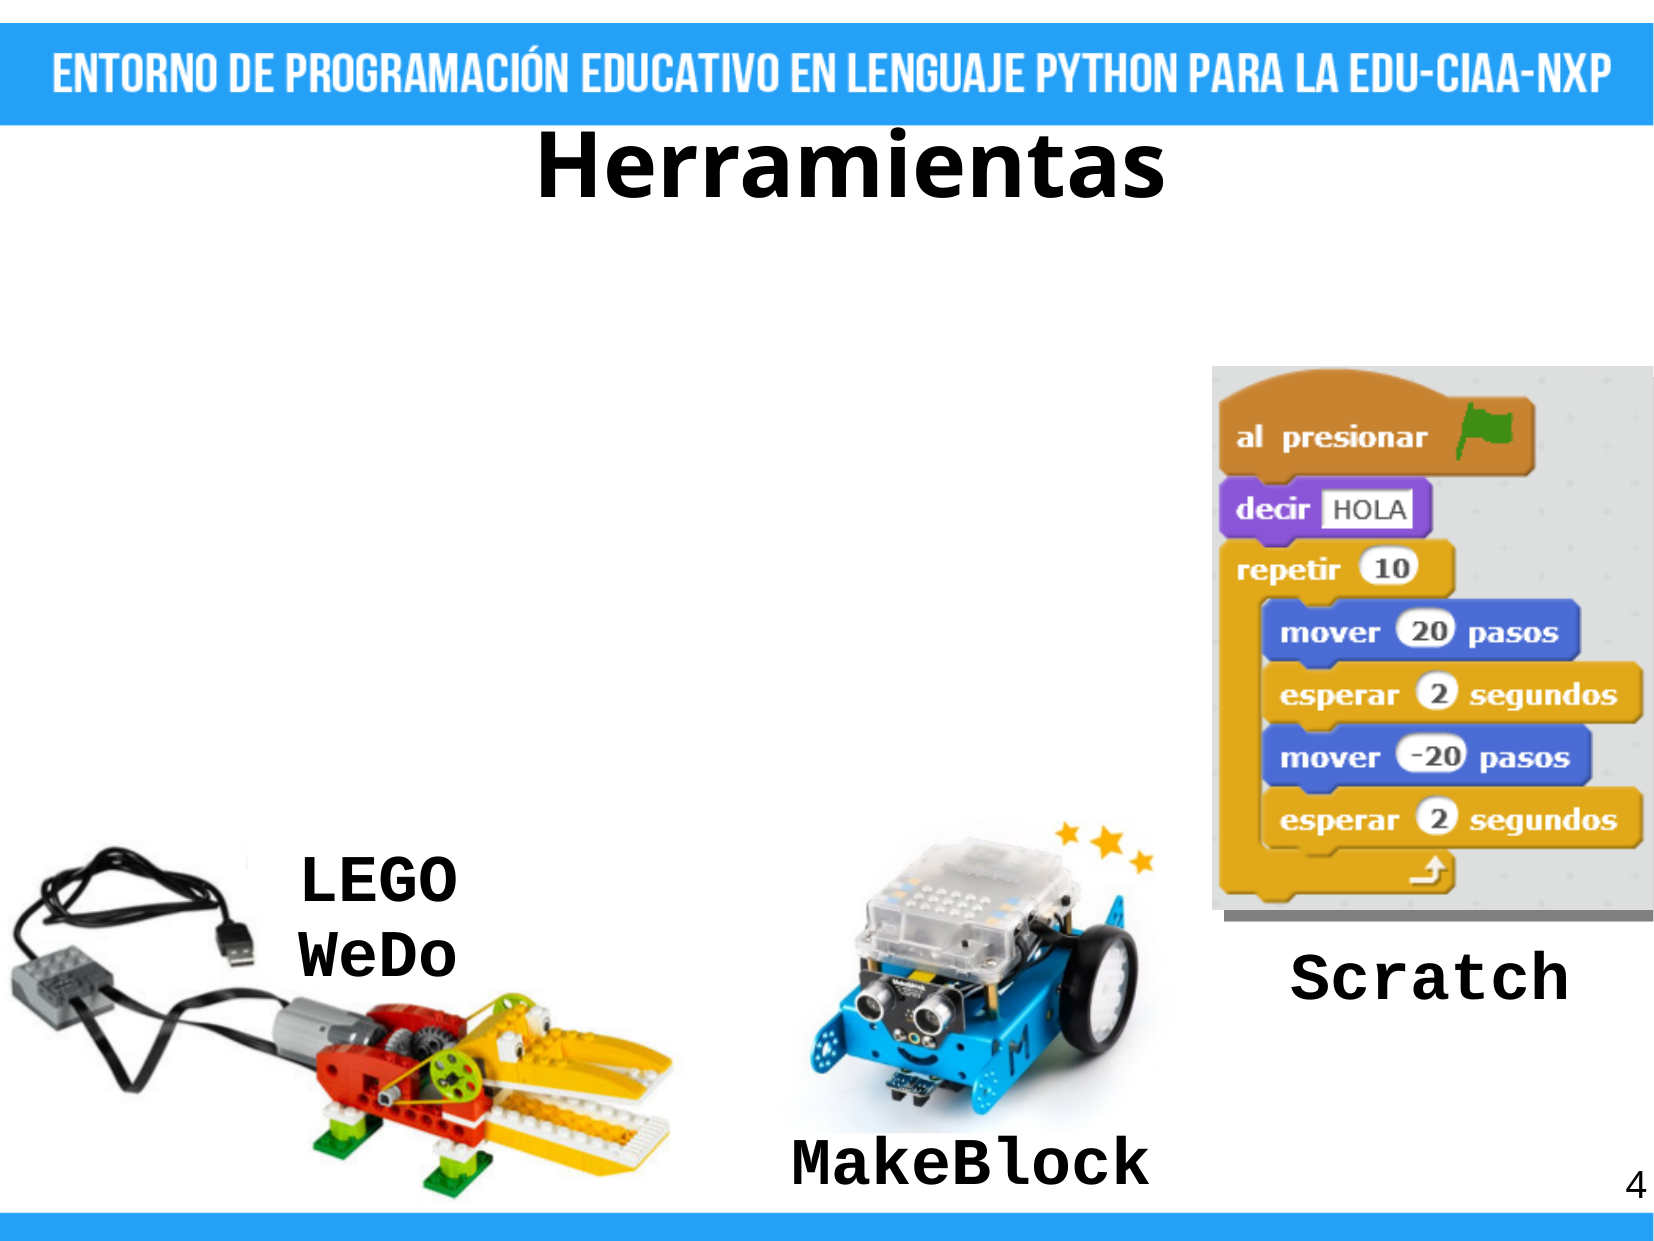

# Herramientas
LEGO WeDo
Scratch
MakeBlock
4